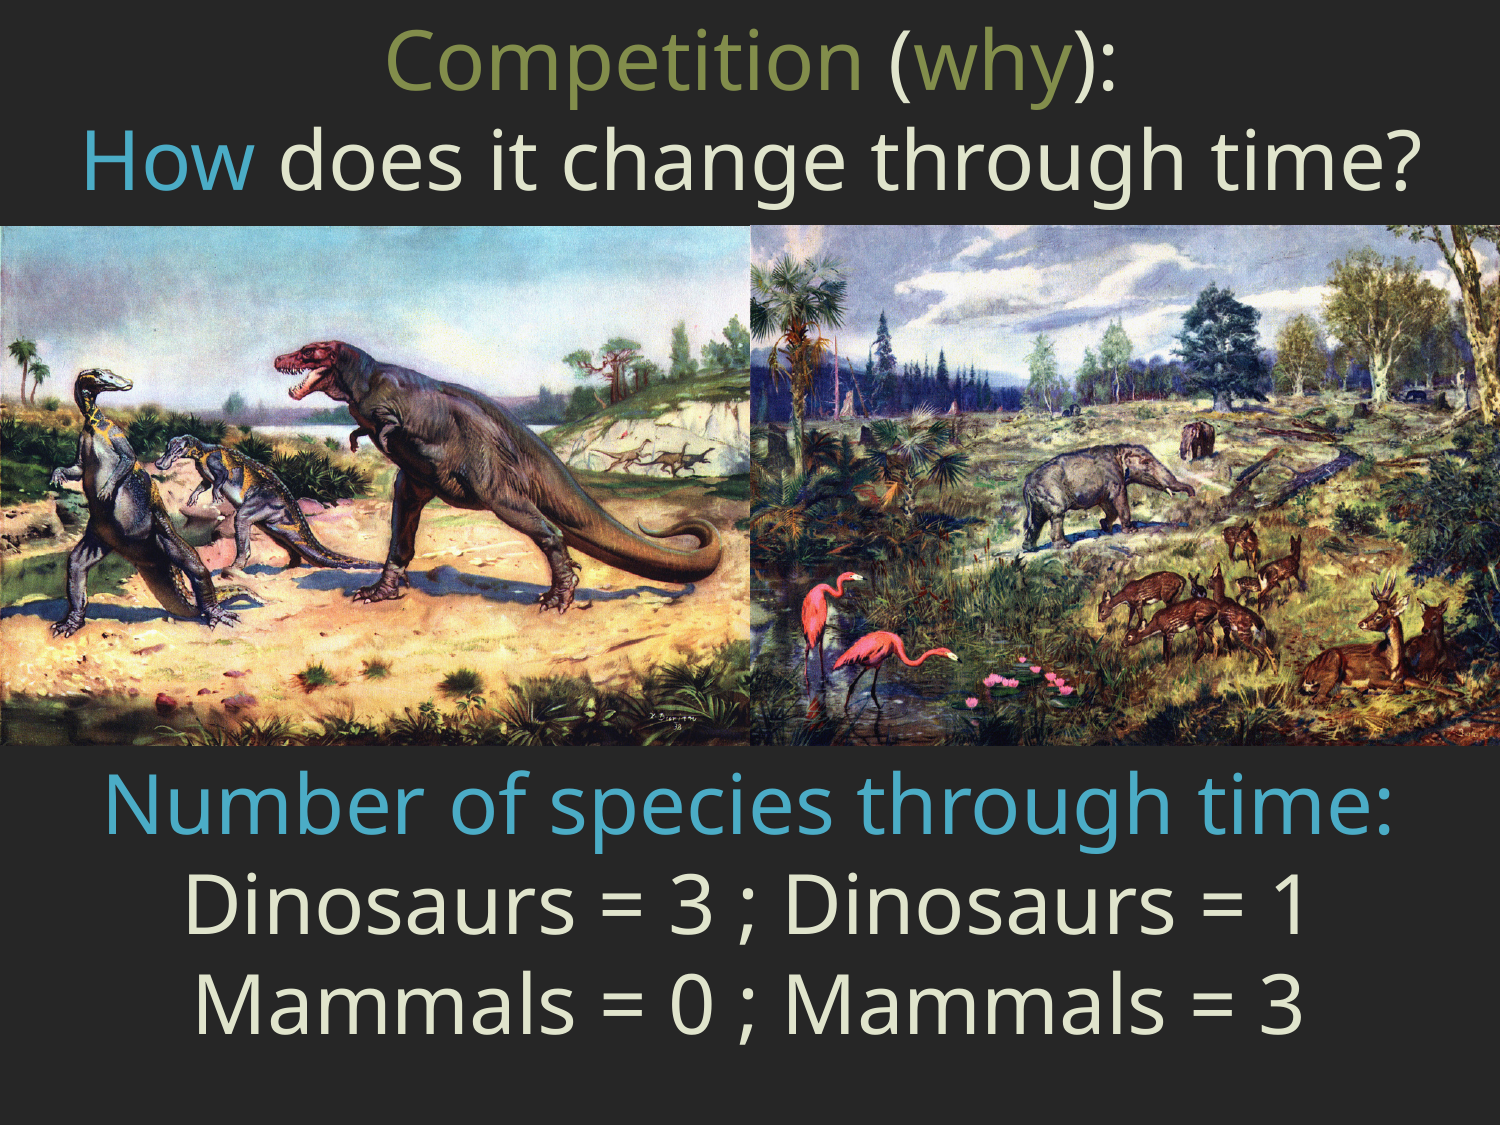

Competition (why):
How does it change through time?
Number of species through time:
Dinosaurs = 3 ; Dinosaurs = 1
Mammals = 0 ; Mammals = 3